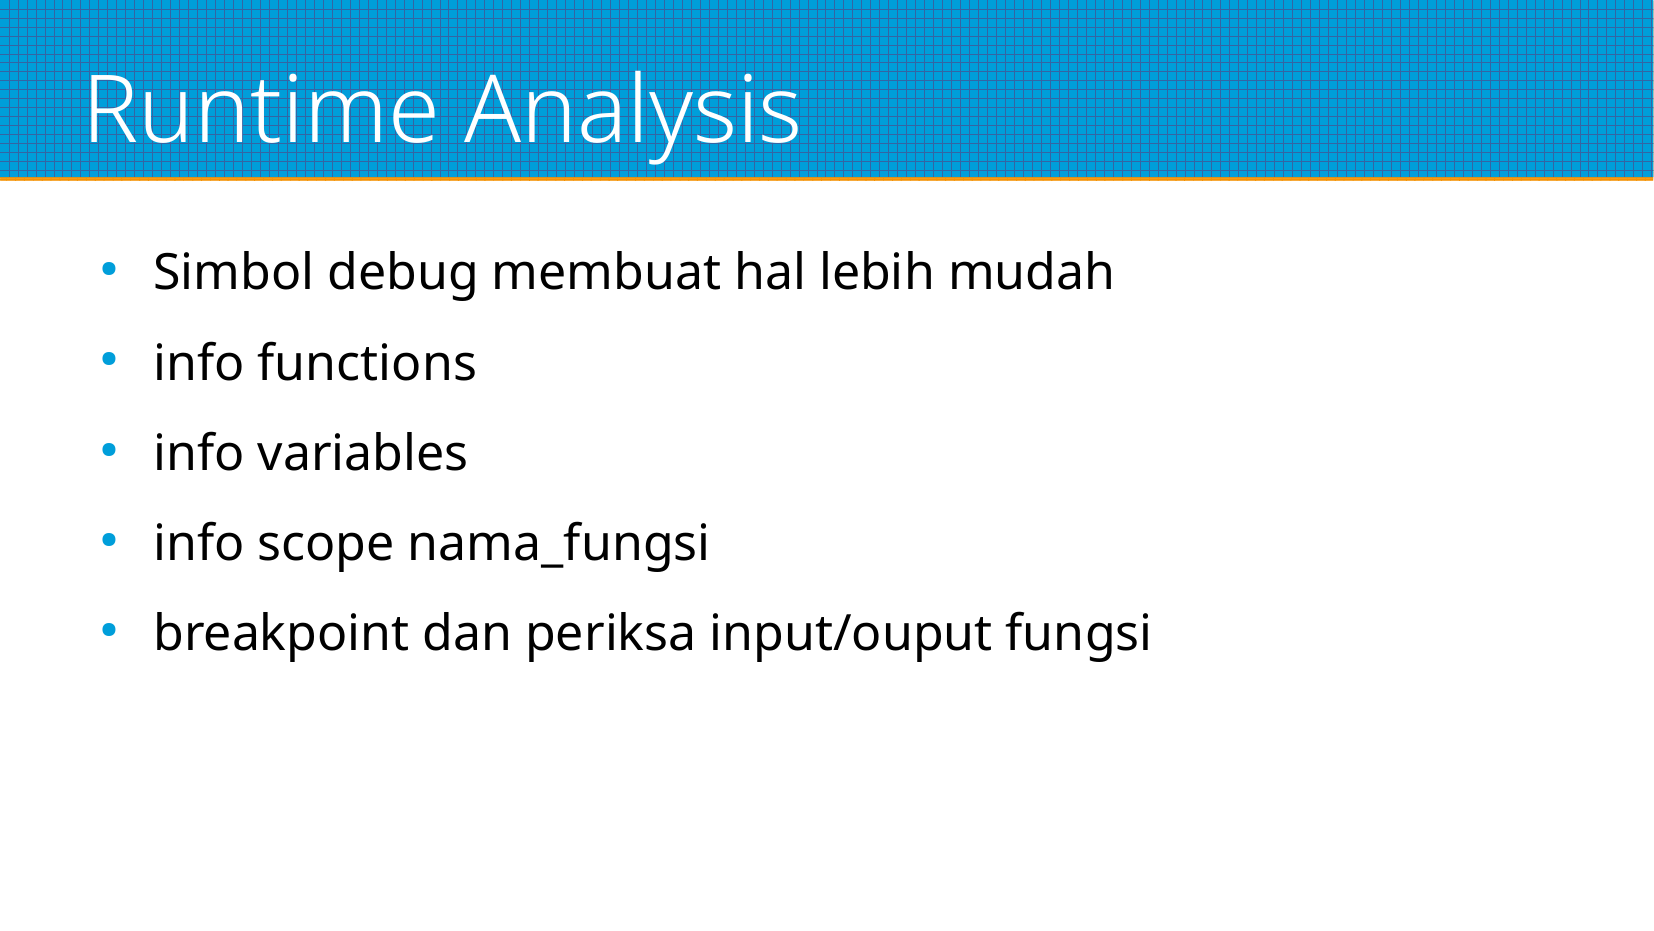

# Runtime Analysis
Simbol debug membuat hal lebih mudah
info functions
info variables
info scope nama_fungsi
breakpoint dan periksa input/ouput fungsi